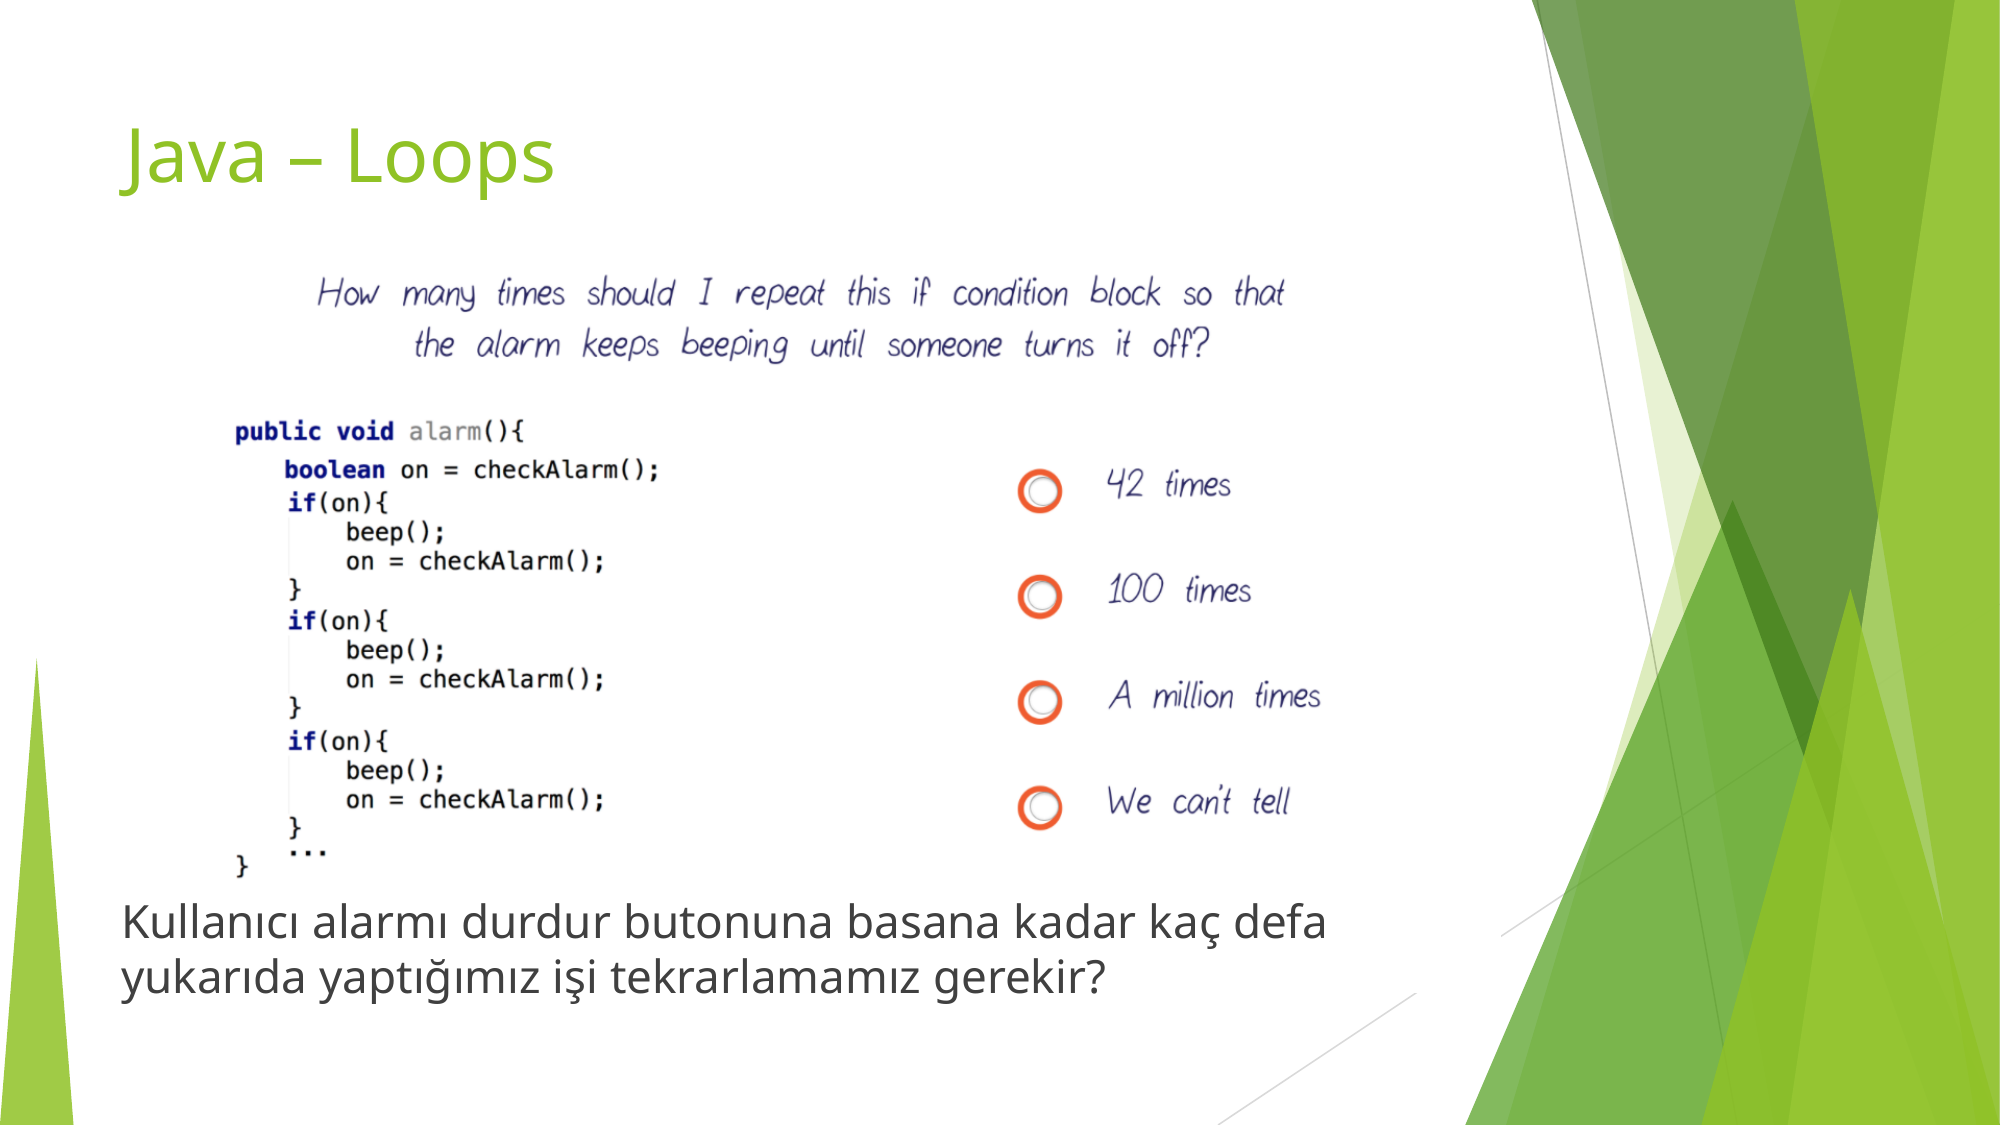

# Java – Loops
Kullanıcı alarmı durdur butonuna basana kadar kaç defa yukarıda yaptığımız işi tekrarlamamız gerekir?